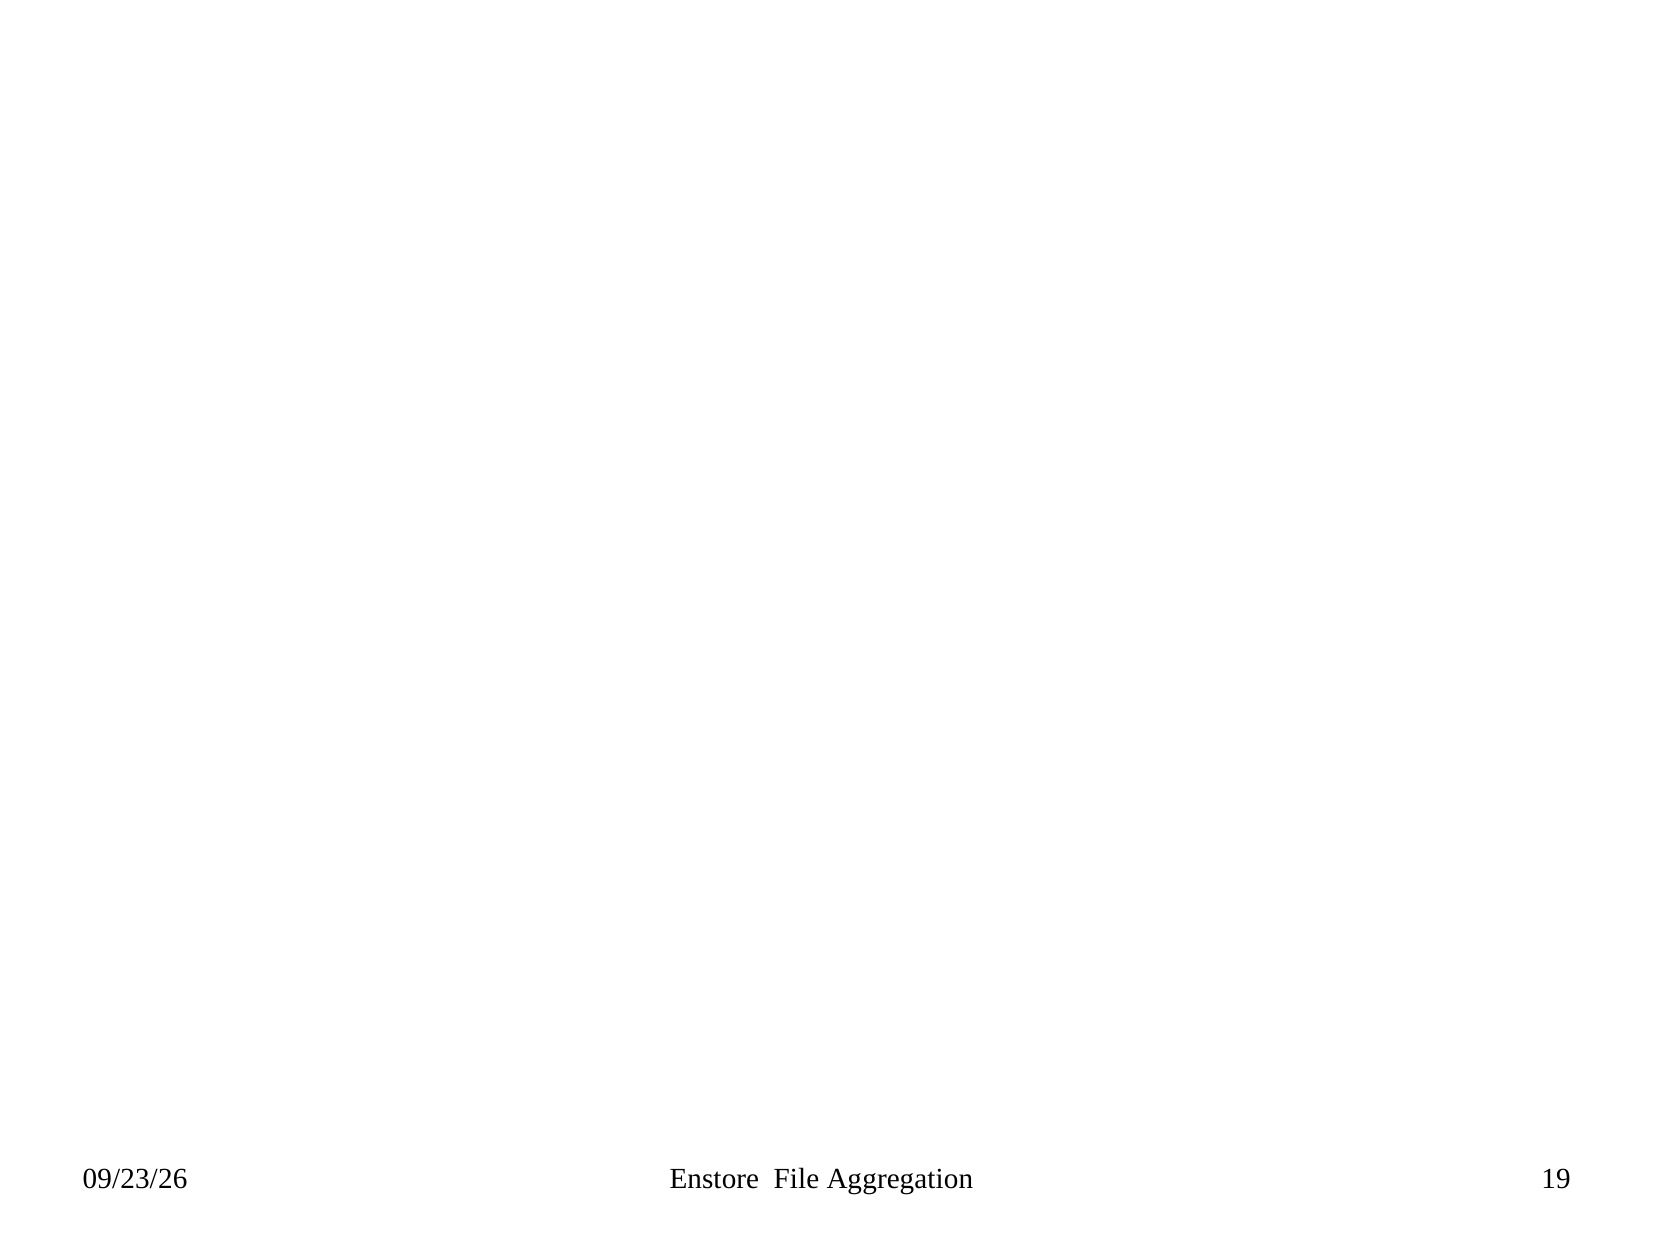

# Enstore commands for new servers (cont.)
Library Manager Director:
[enstore@dmsen02 test_dir]$ enstore lmd
Usage: lmd [OPTIONS]...
 -a, --alive prints message if the server is up or down.
 --do-alarm <DO_ALARM> turns on more alarms
(snip ...)
 --load load a new policy file
 --retries <ALIVE_RETRIES> number of attempts to resend alive requests
 --show print the current policy in python format
 --timeout <SECONDS> number of seconds to wait for alive response
 --usage prints short help message
Enstore File Aggregation
19